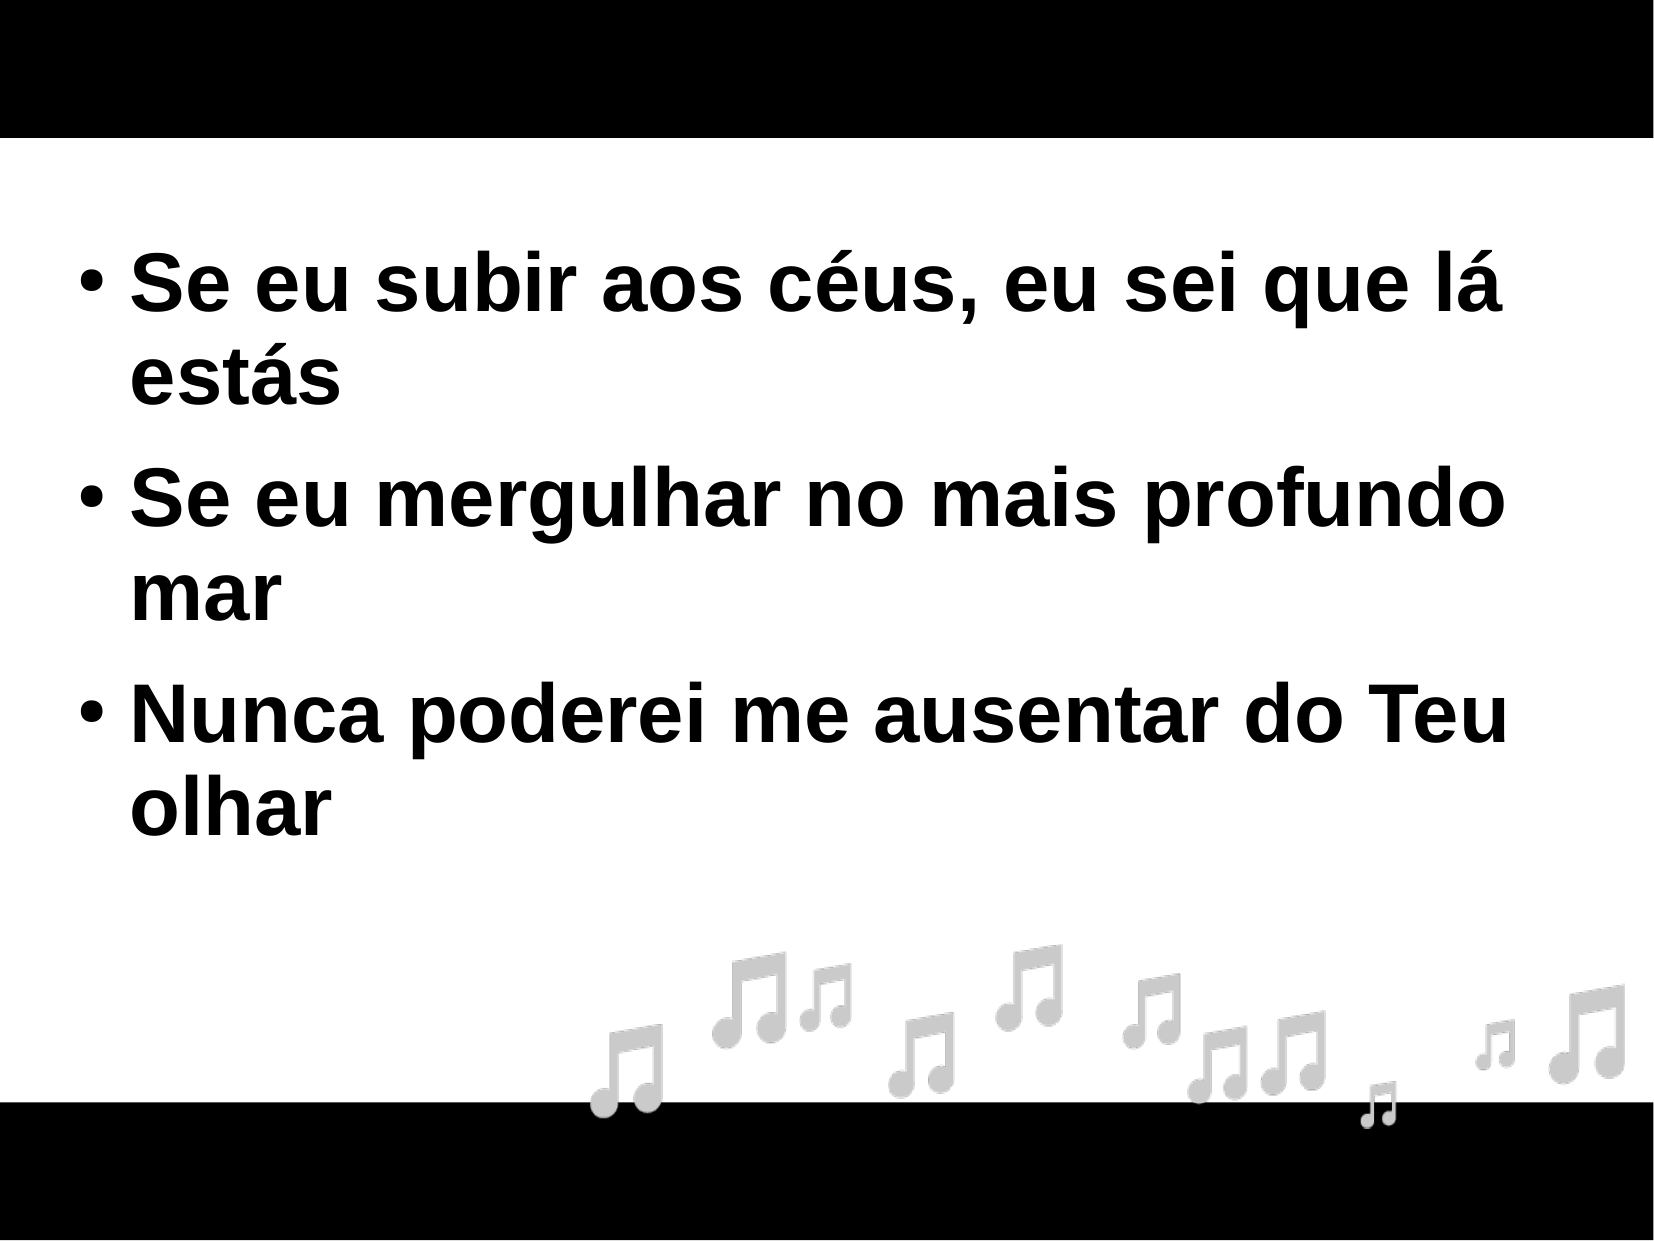

# Se eu subir aos céus, eu sei que lá estás
Se eu mergulhar no mais profundo mar
Nunca poderei me ausentar do Teu olhar